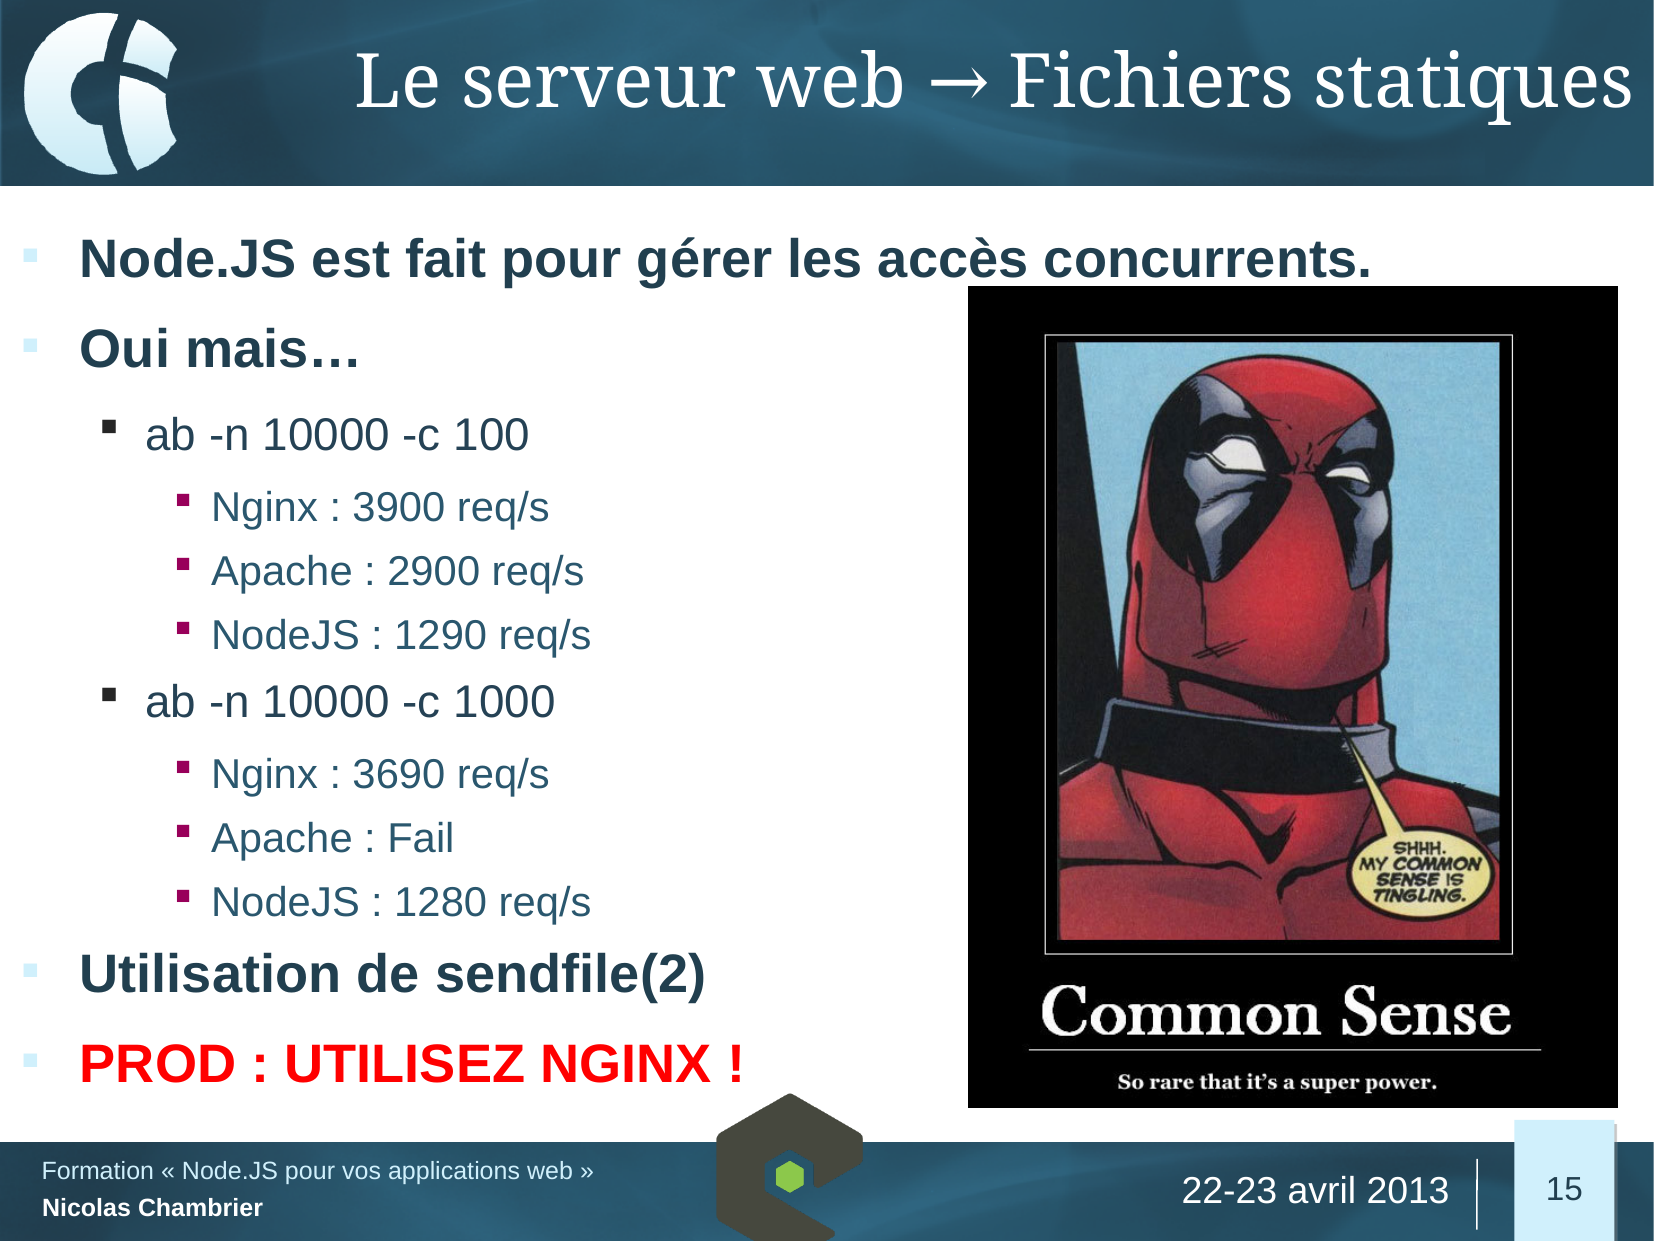

# Le serveur web → Fichiers statiques
Node.JS est fait pour gérer les accès concurrents.
Oui mais…
ab -n 10000 -c 100
Nginx : 3900 req/s
Apache : 2900 req/s
NodeJS : 1290 req/s
ab -n 10000 -c 1000
Nginx : 3690 req/s
Apache : Fail
NodeJS : 1280 req/s
Utilisation de sendfile(2)
PROD : UTILISEZ NGINX !